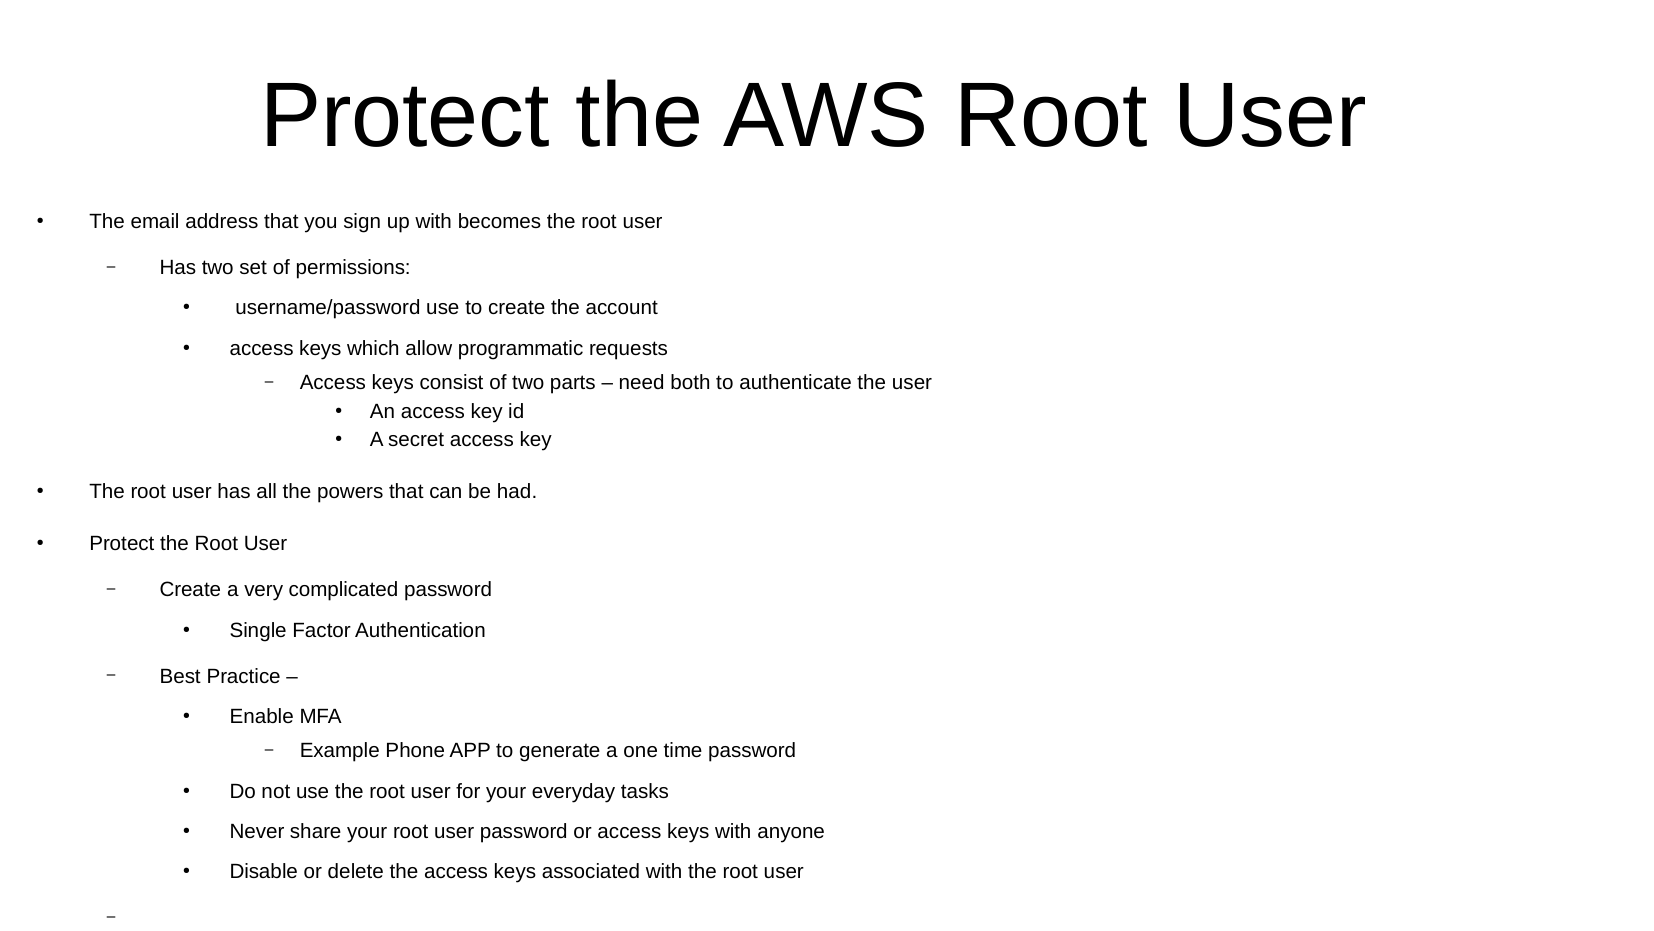

# Protect the AWS Root User
The email address that you sign up with becomes the root user
Has two set of permissions:
 username/password use to create the account
access keys which allow programmatic requests
Access keys consist of two parts – need both to authenticate the user
An access key id
A secret access key
The root user has all the powers that can be had.
Protect the Root User
Create a very complicated password
Single Factor Authentication
Best Practice –
Enable MFA
Example Phone APP to generate a one time password
Do not use the root user for your everyday tasks
Never share your root user password or access keys with anyone
Disable or delete the access keys associated with the root user